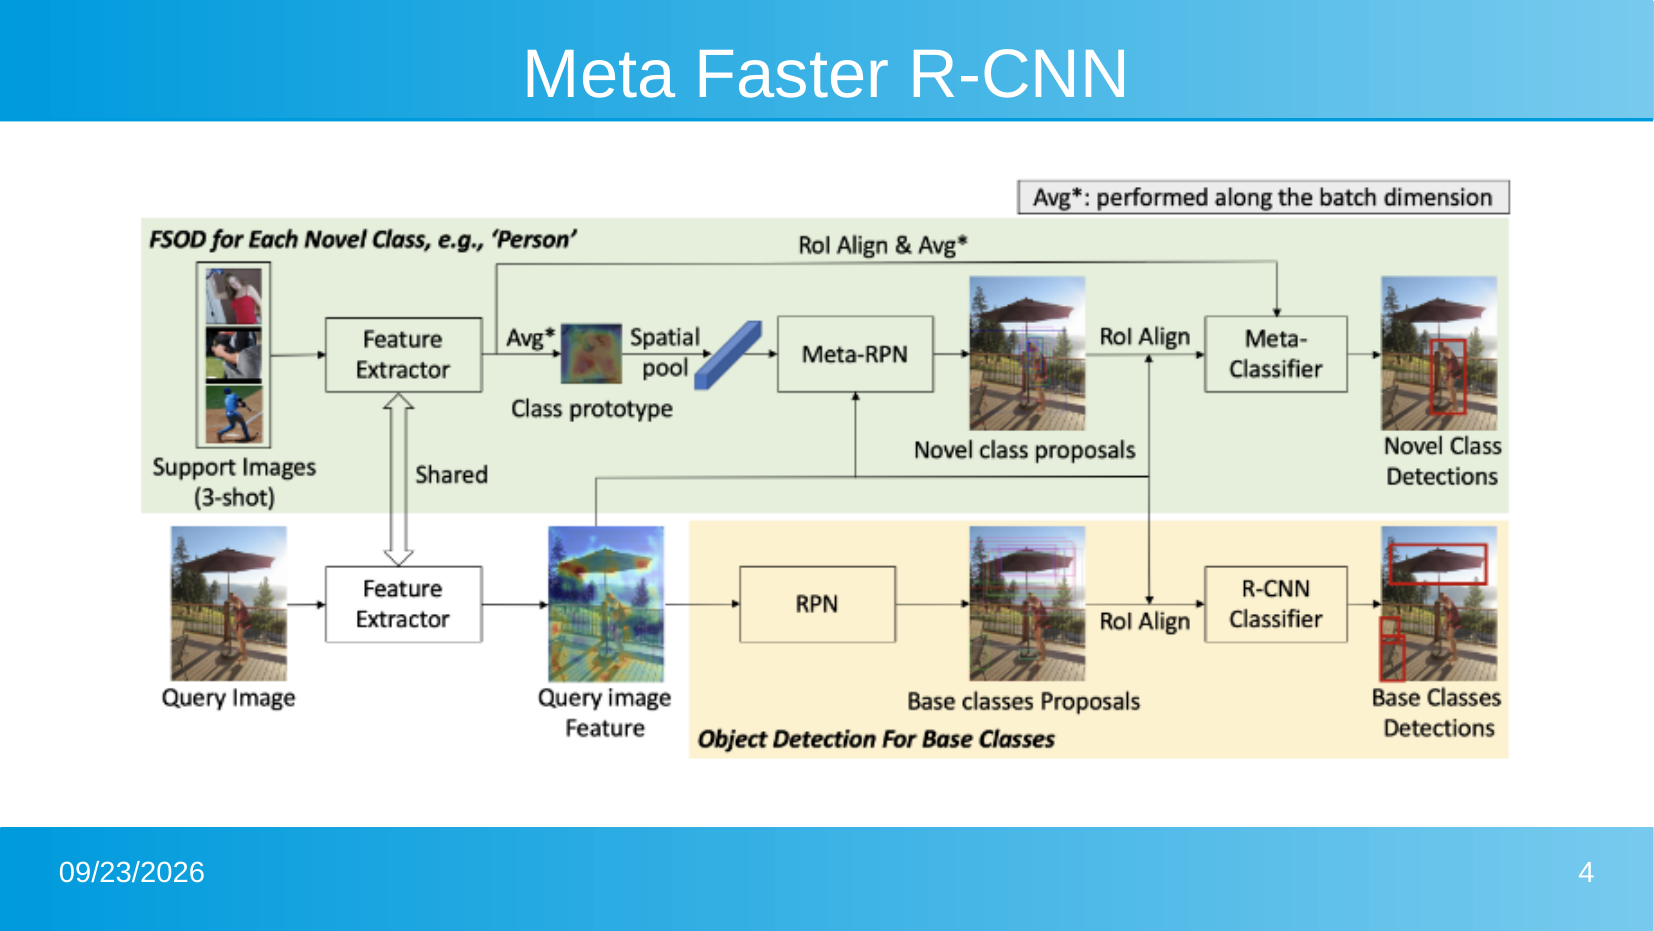

# Meta Faster R-CNN Feature Alignment
4